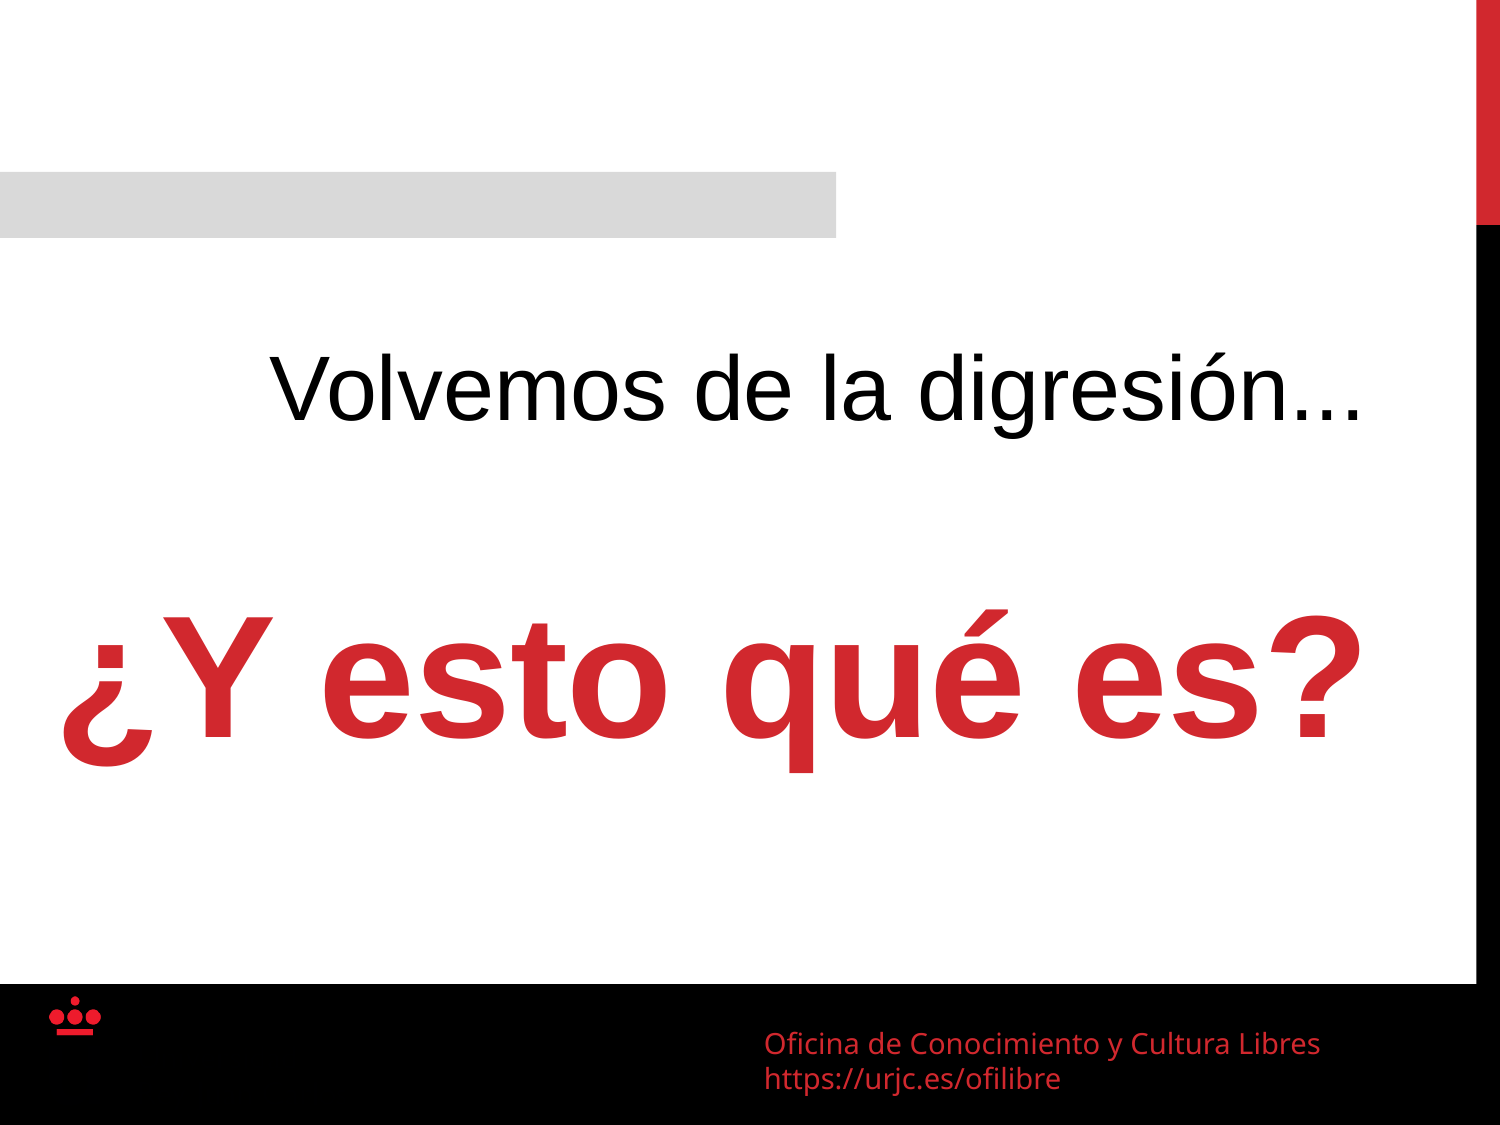

#
Volvemos de la digresión...
¿Y esto qué es?
Oficina de Conocimiento y Cultura Libres
https://urjc.es/ofilibre